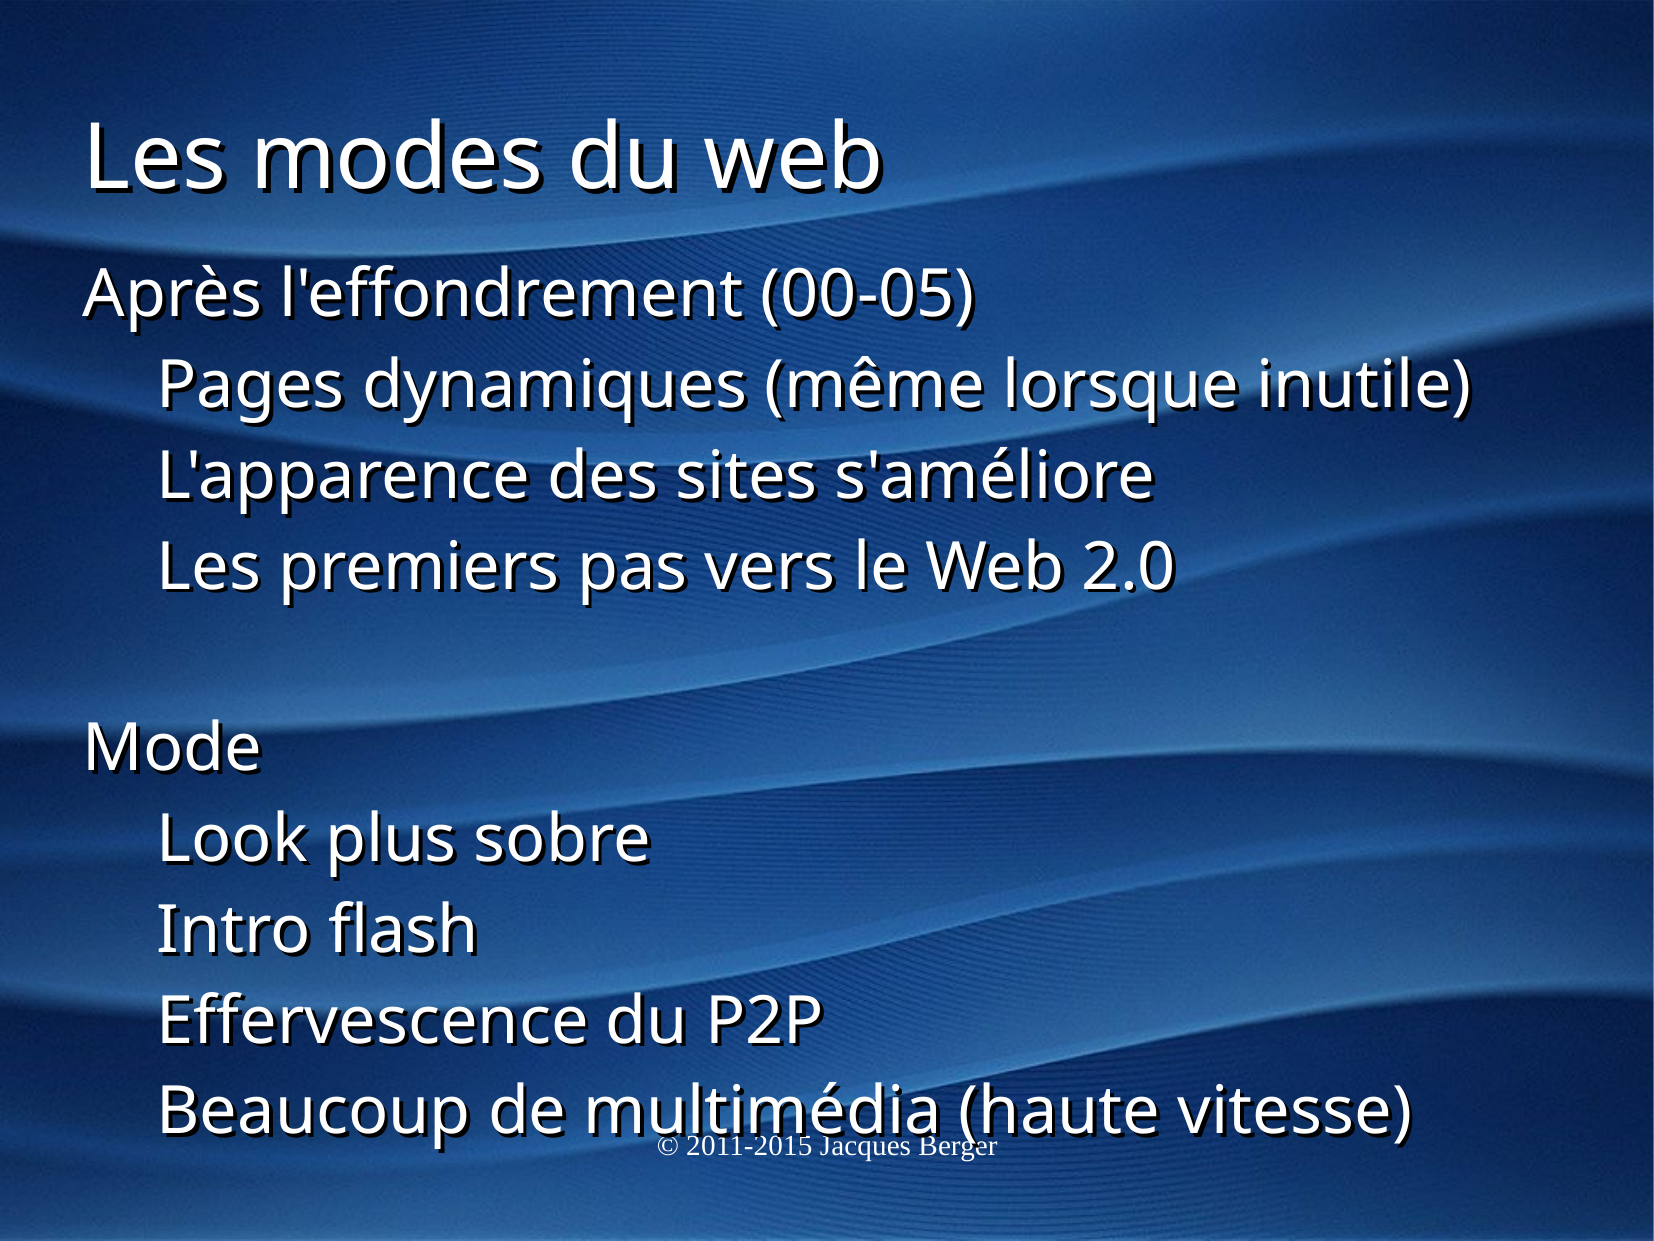

# Les modes du web
Après l'effondrement (00-05)
	Pages dynamiques (même lorsque inutile)
	L'apparence des sites s'améliore
	Les premiers pas vers le Web 2.0
Mode
	Look plus sobre
	Intro flash
	Effervescence du P2P
	Beaucoup de multimédia (haute vitesse)
© 2011-2015 Jacques Berger